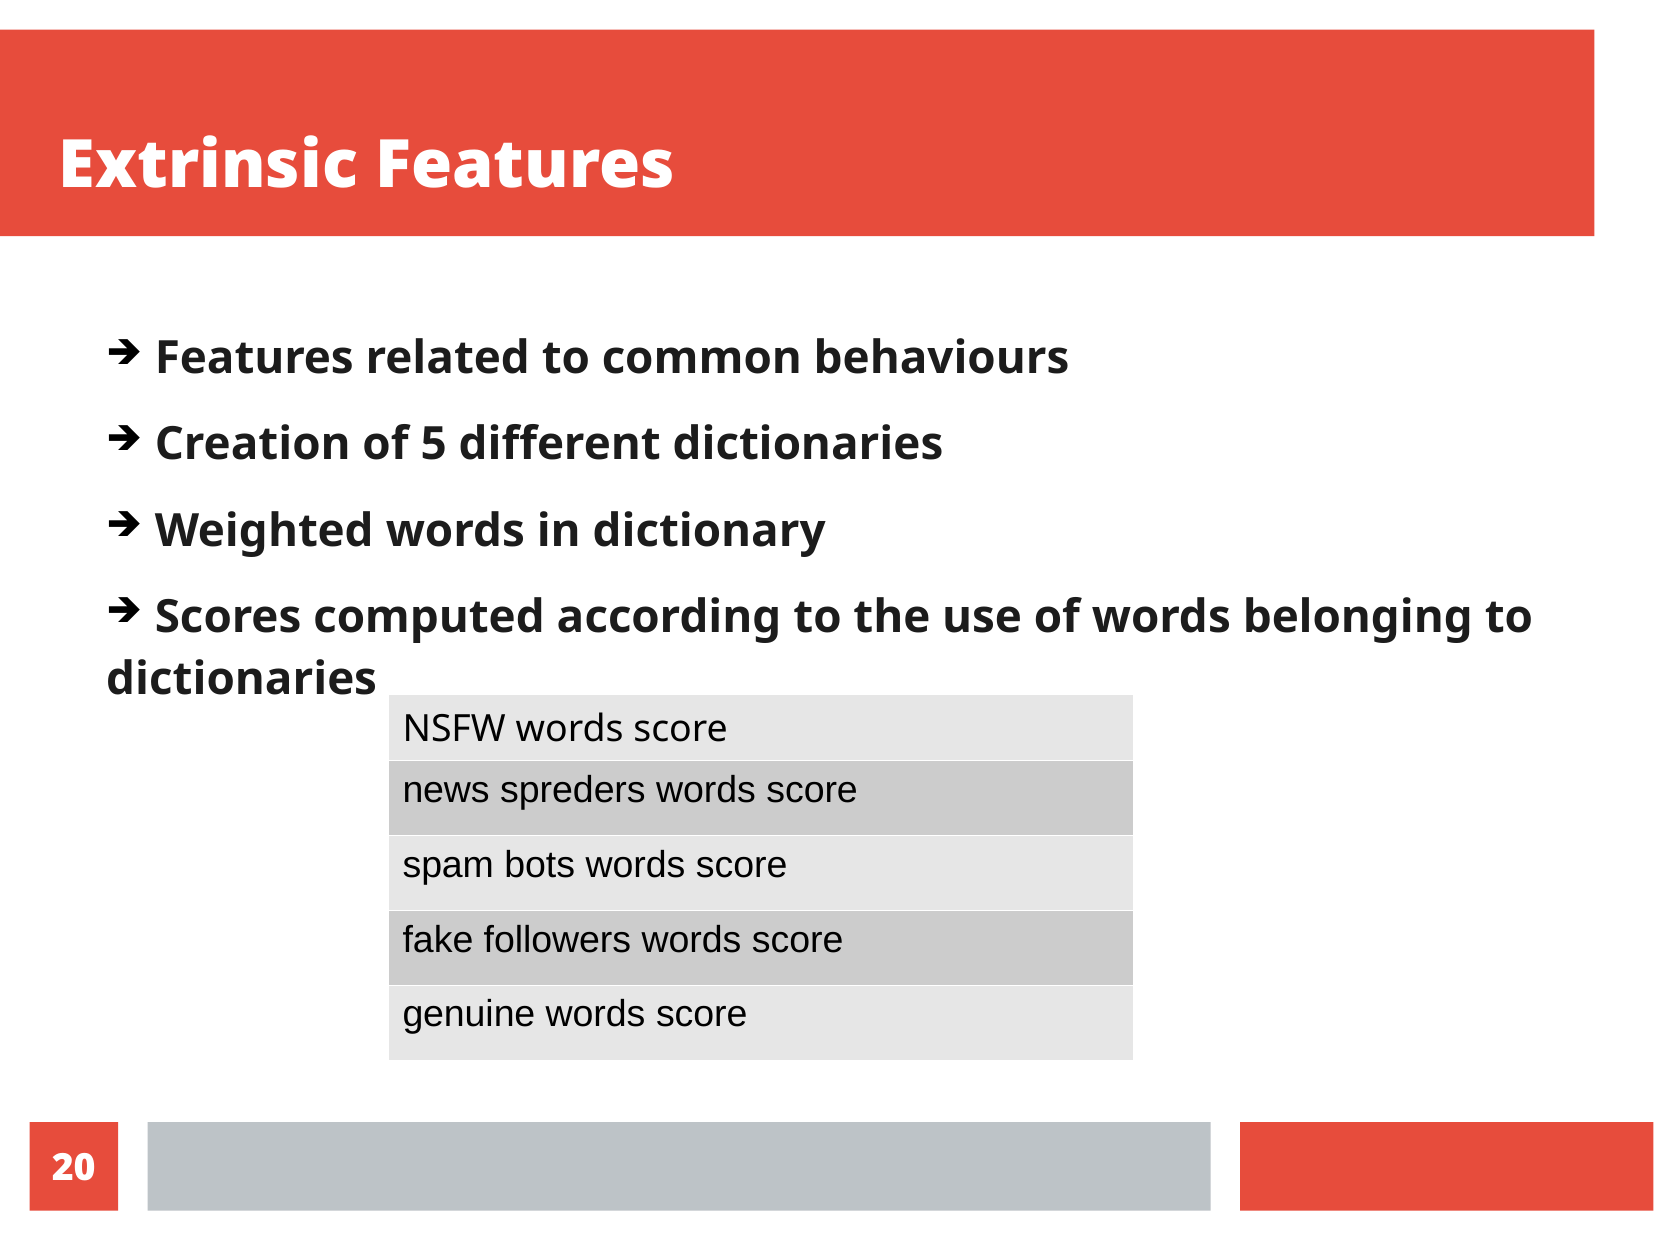

# Extrinsic Features
 Features related to common behaviours
 Creation of 5 different dictionaries
 Weighted words in dictionary
 Scores computed according to the use of words belonging to dictionaries
| NSFW words score |
| --- |
| news spreders words score |
| spam bots words score |
| fake followers words score |
| genuine words score |
20